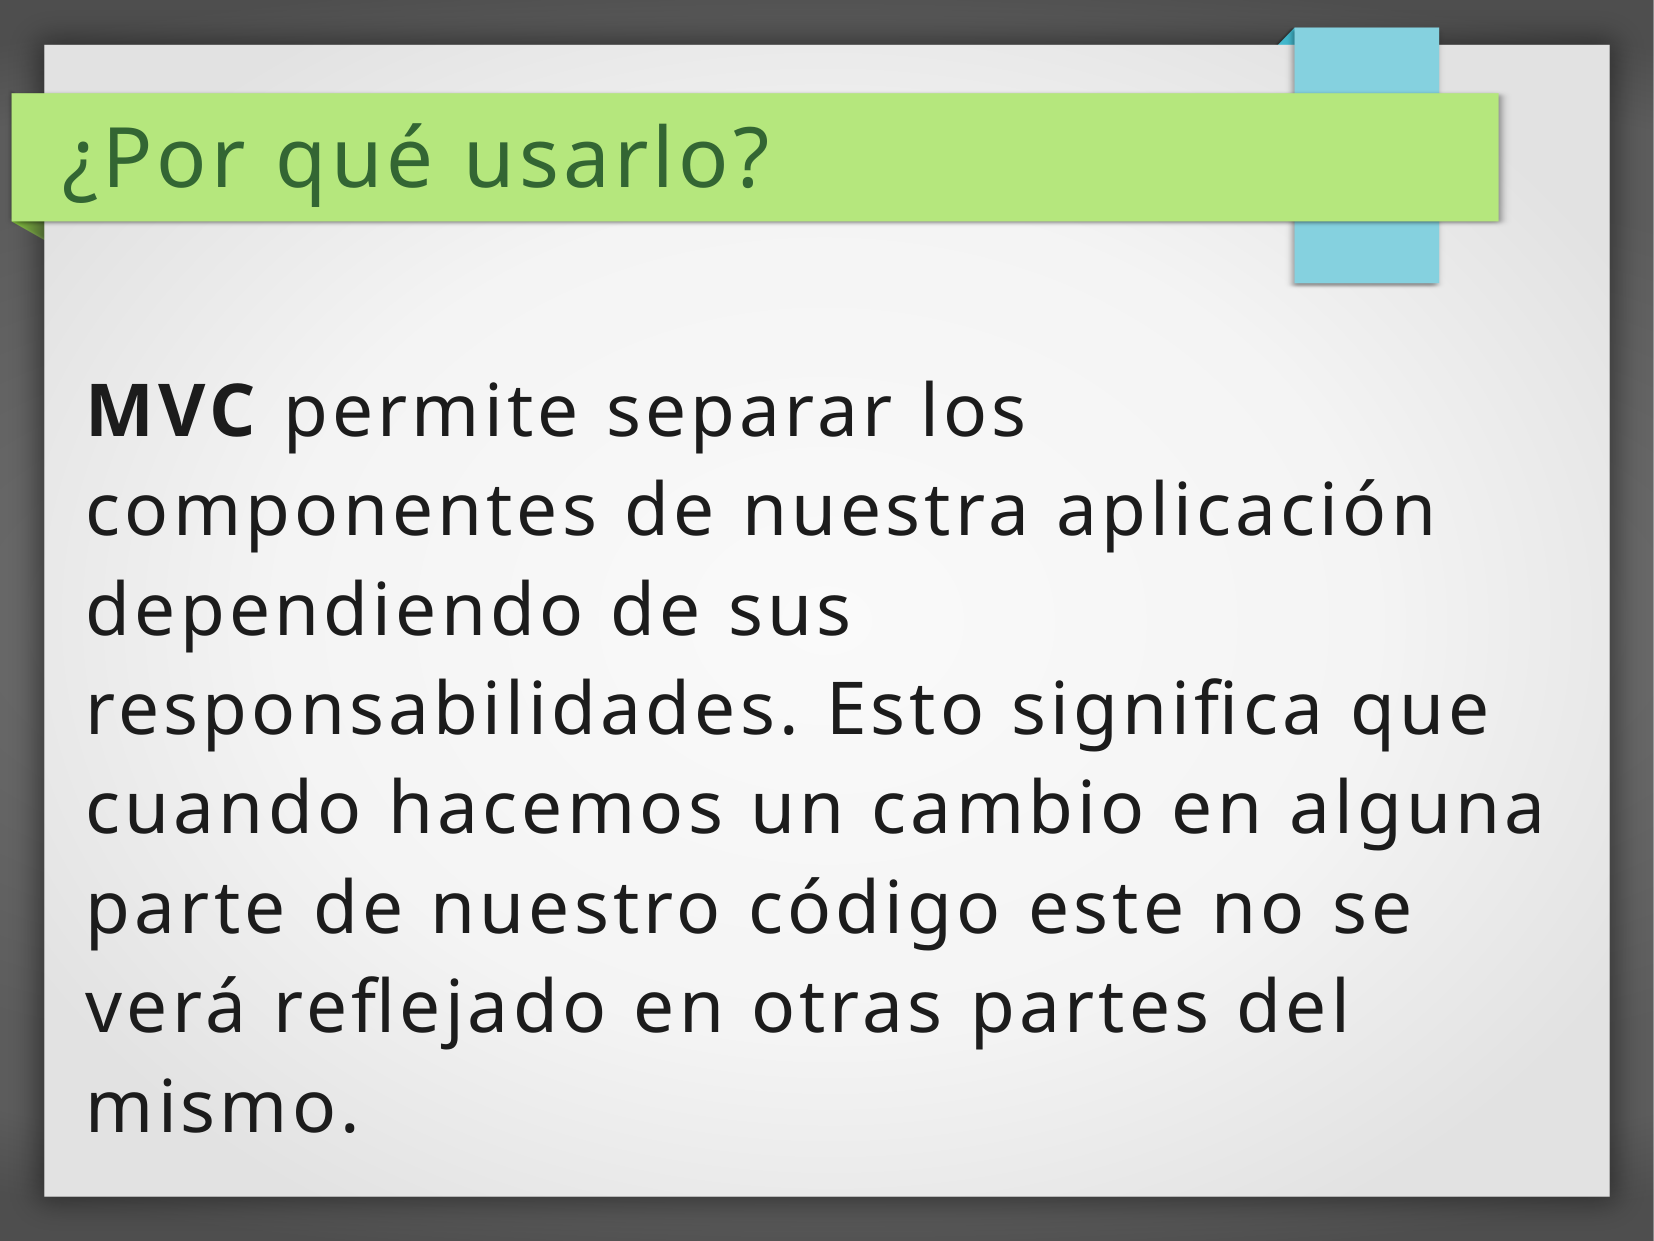

¿Por qué usarlo?
MVC permite separar los componentes de nuestra aplicación dependiendo de sus responsabilidades. Esto significa que cuando hacemos un cambio en alguna parte de nuestro código este no se verá reflejado en otras partes del mismo.